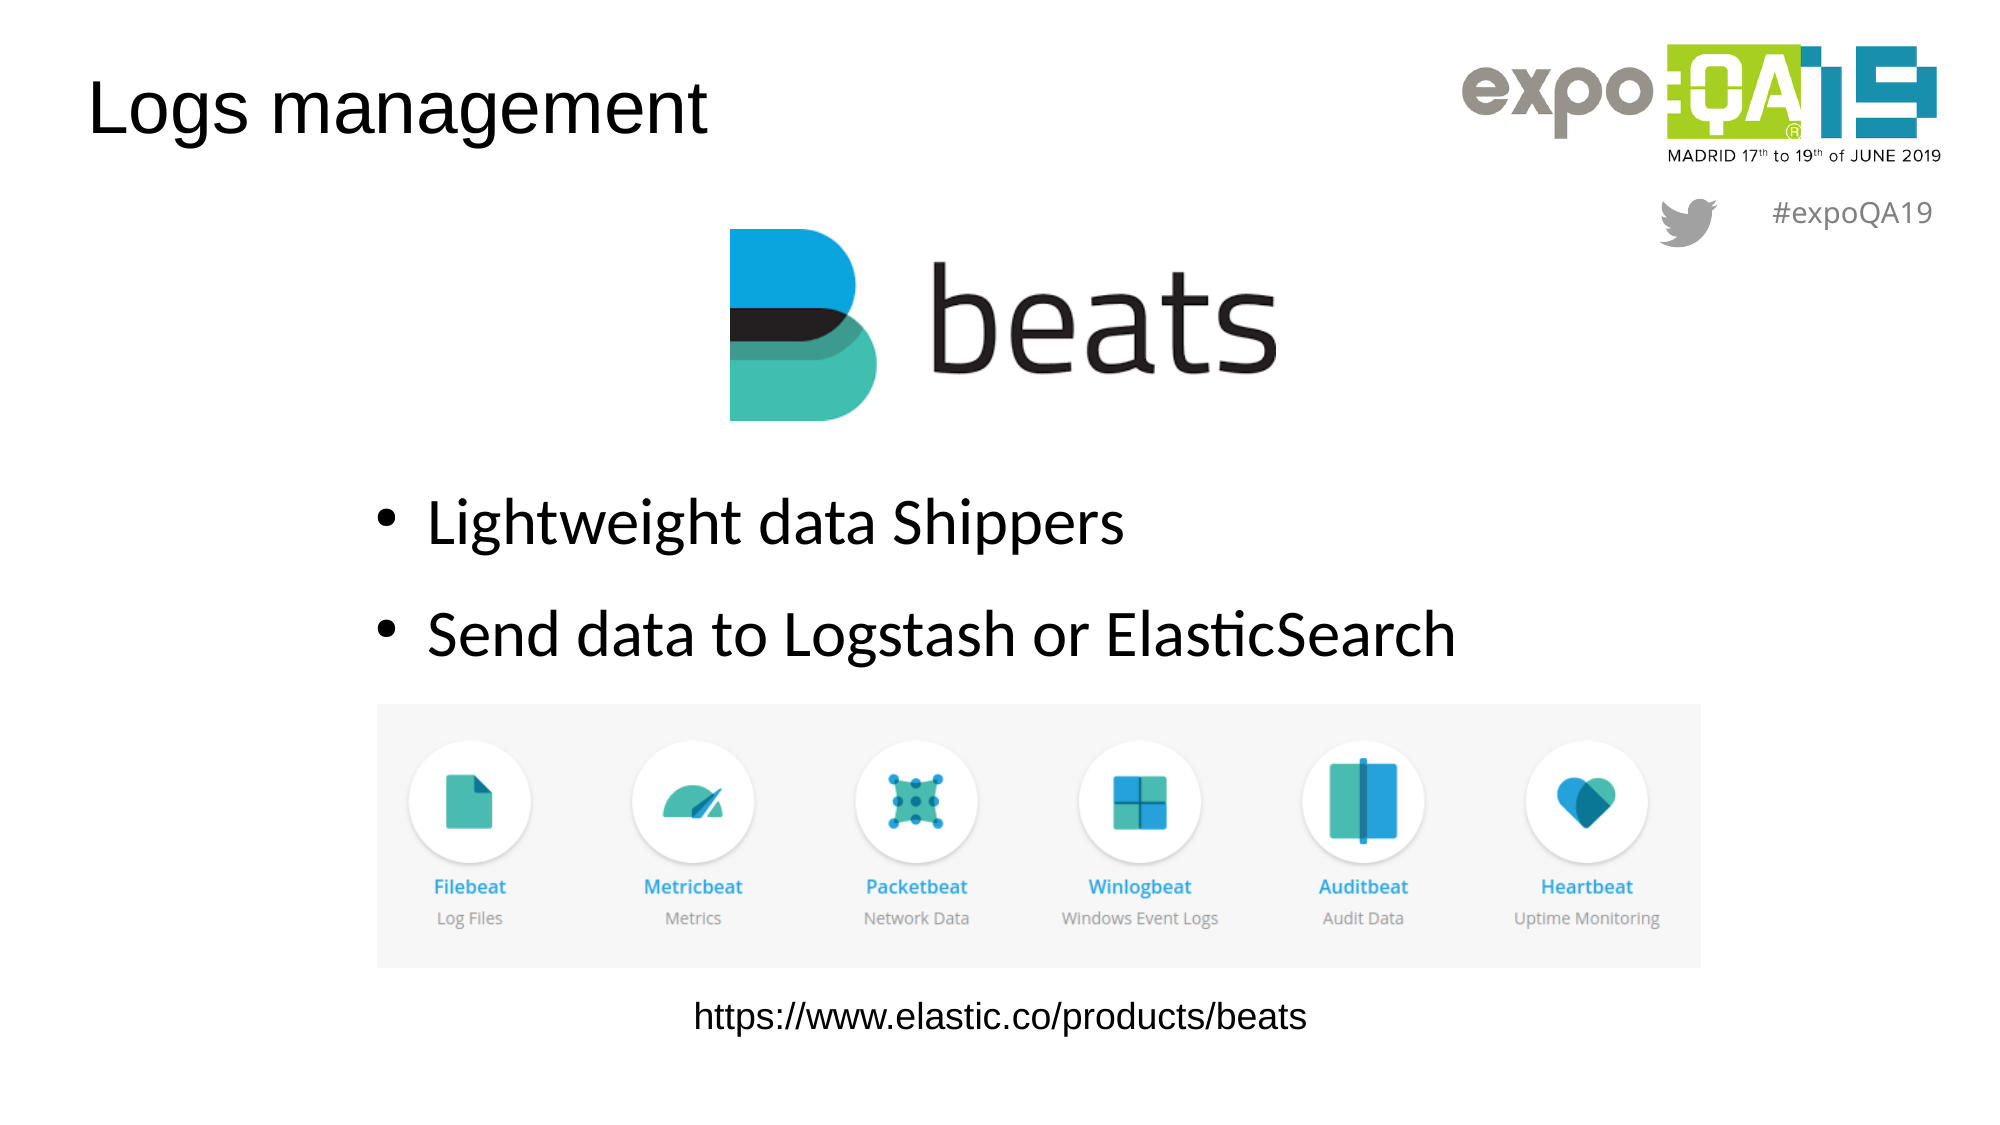

# Logs management
Lightweight data Shippers
Send data to Logstash or ElasticSearch
https://www.elastic.co/products/beats